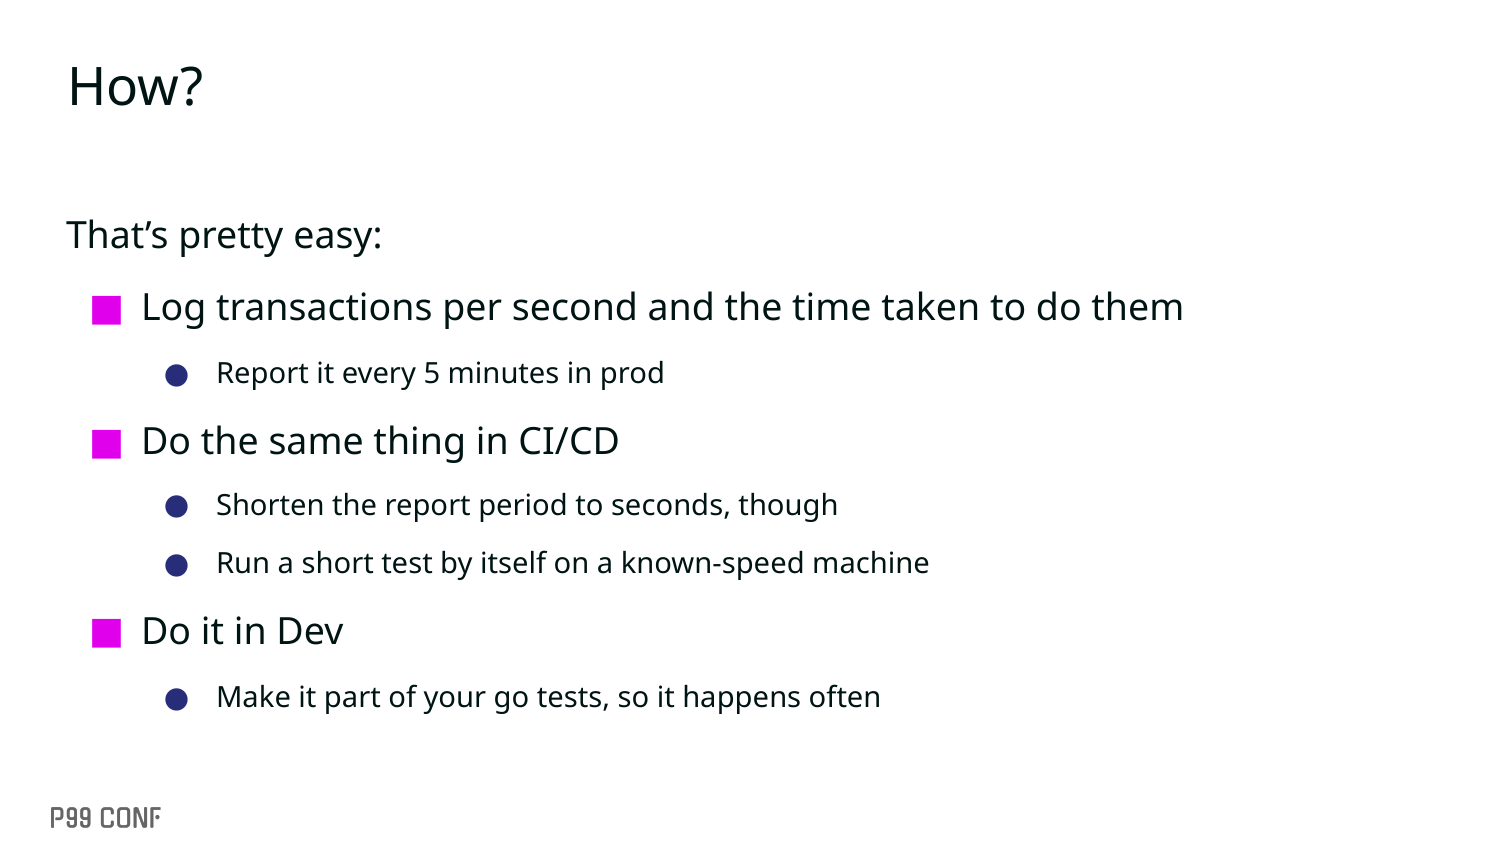

# How?
That’s pretty easy:
Log transactions per second and the time taken to do them
Report it every 5 minutes in prod
Do the same thing in CI/CD
Shorten the report period to seconds, though
Run a short test by itself on a known-speed machine
Do it in Dev
Make it part of your go tests, so it happens often